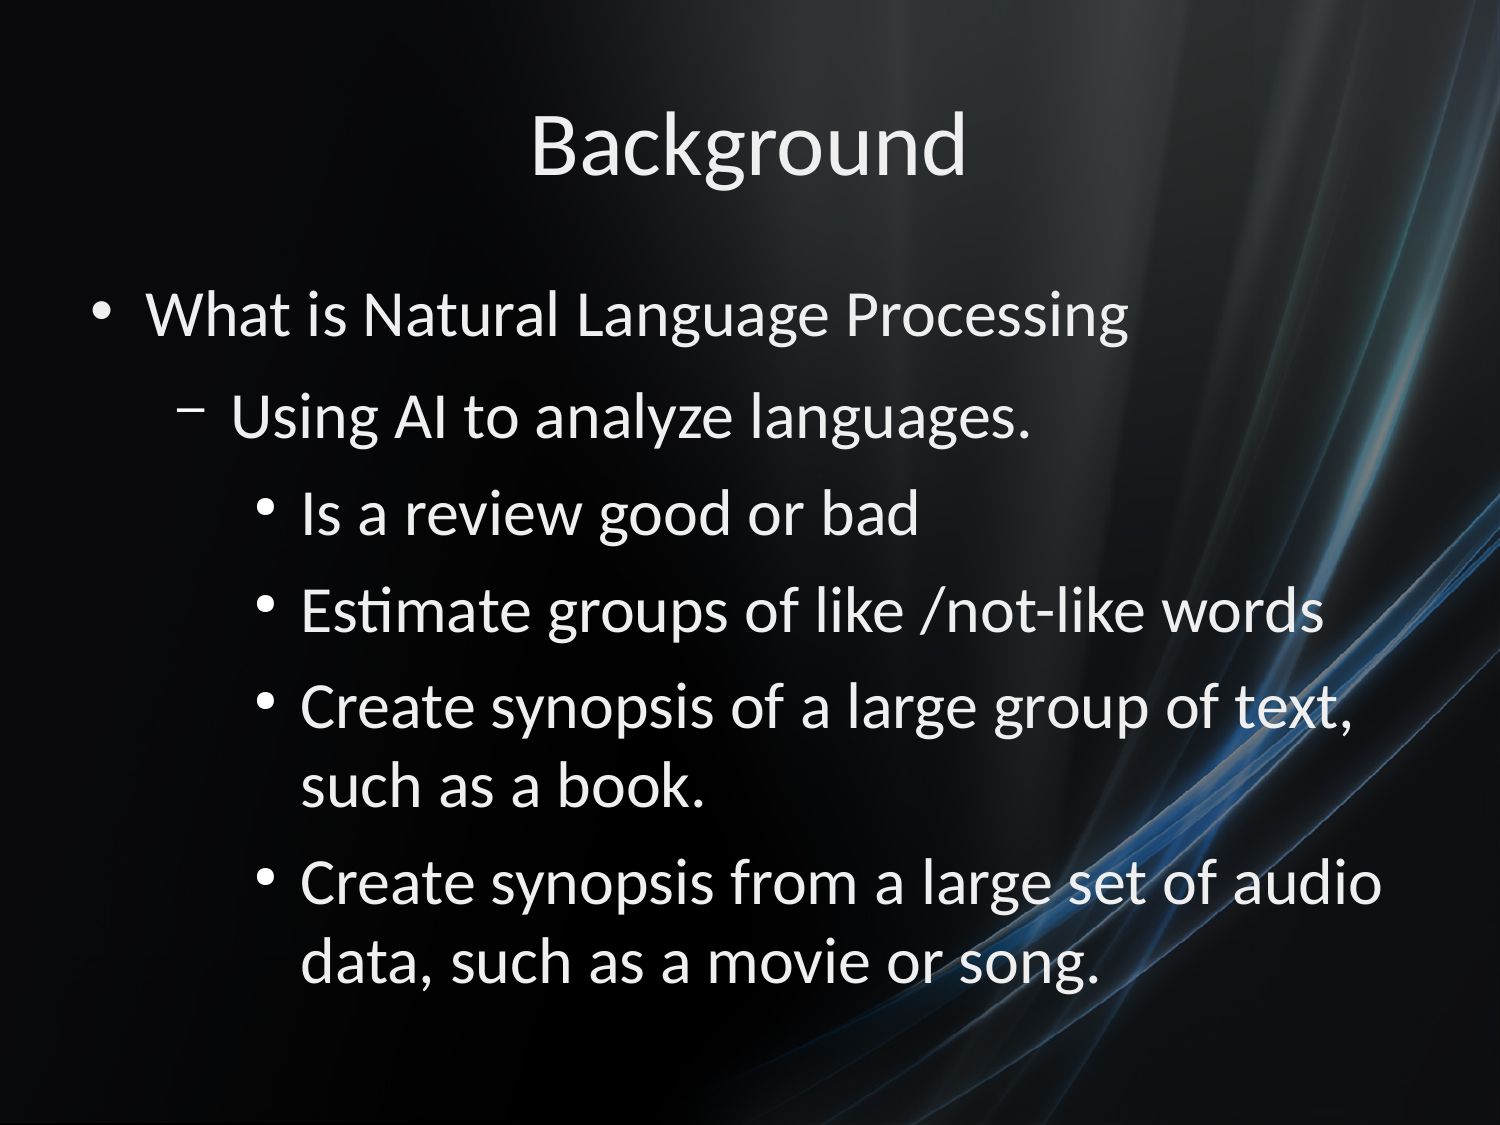

# Background
What is Natural Language Processing
Using AI to analyze languages.
Is a review good or bad
Estimate groups of like /not-like words
Create synopsis of a large group of text, such as a book.
Create synopsis from a large set of audio data, such as a movie or song.